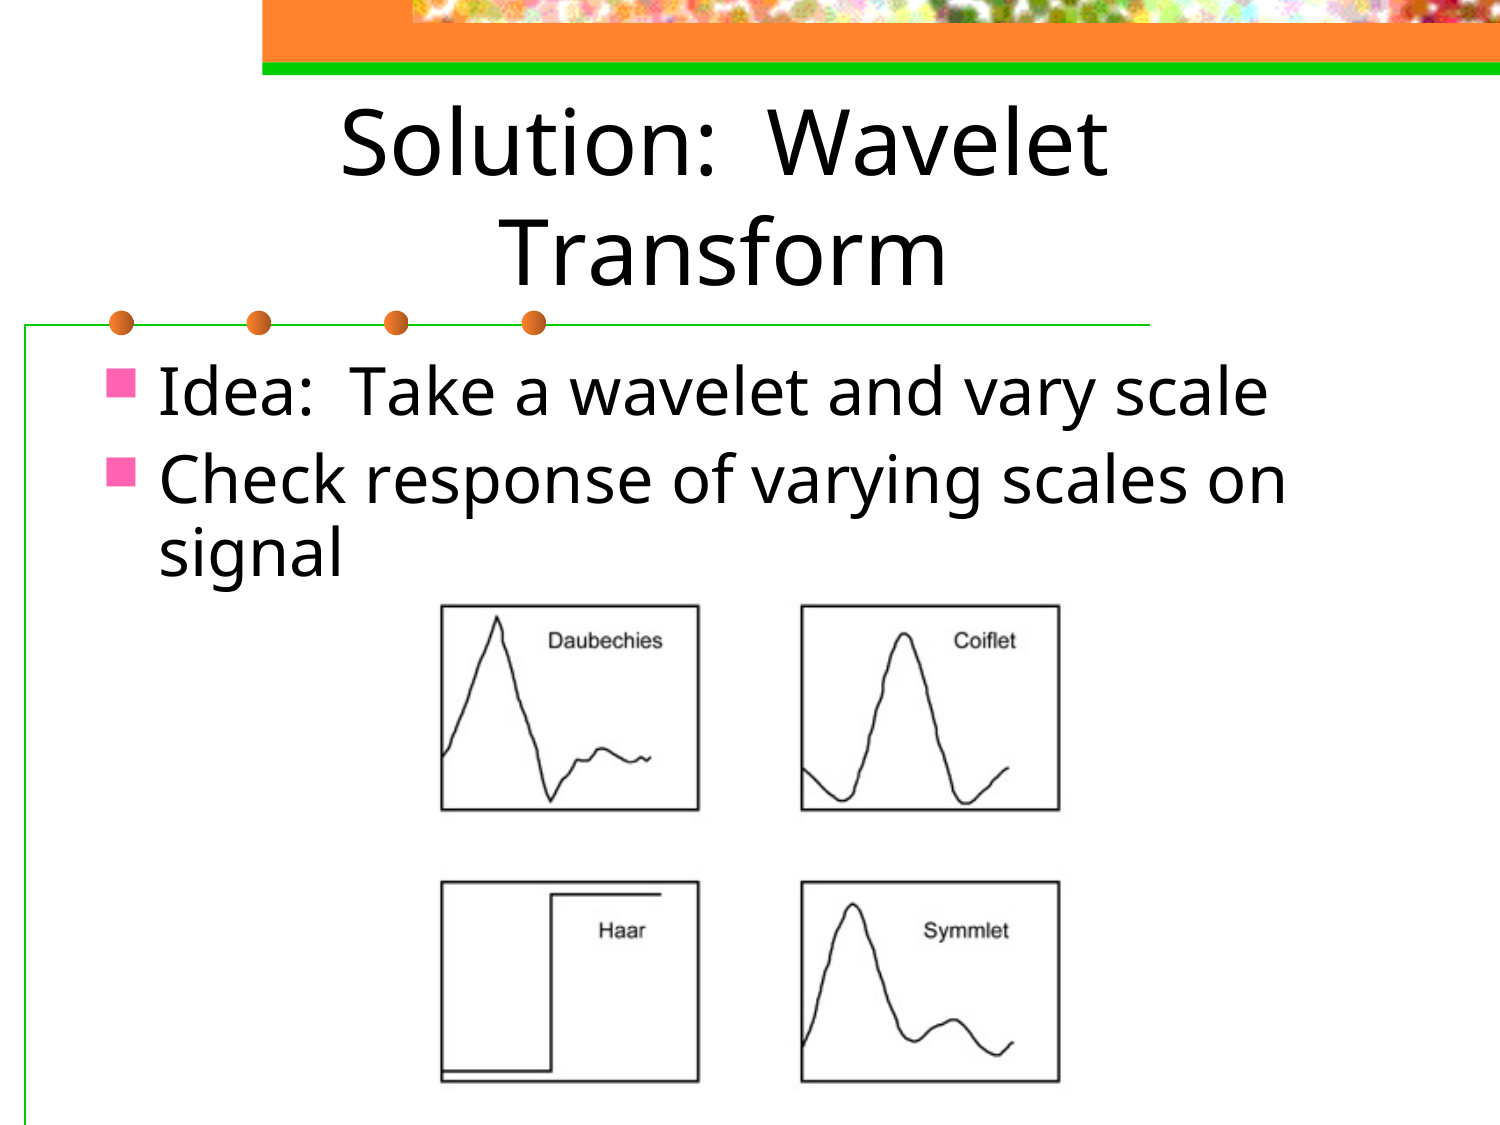

# Solution: Wavelet Transform
Idea: Take a wavelet and vary scale
Check response of varying scales on signal